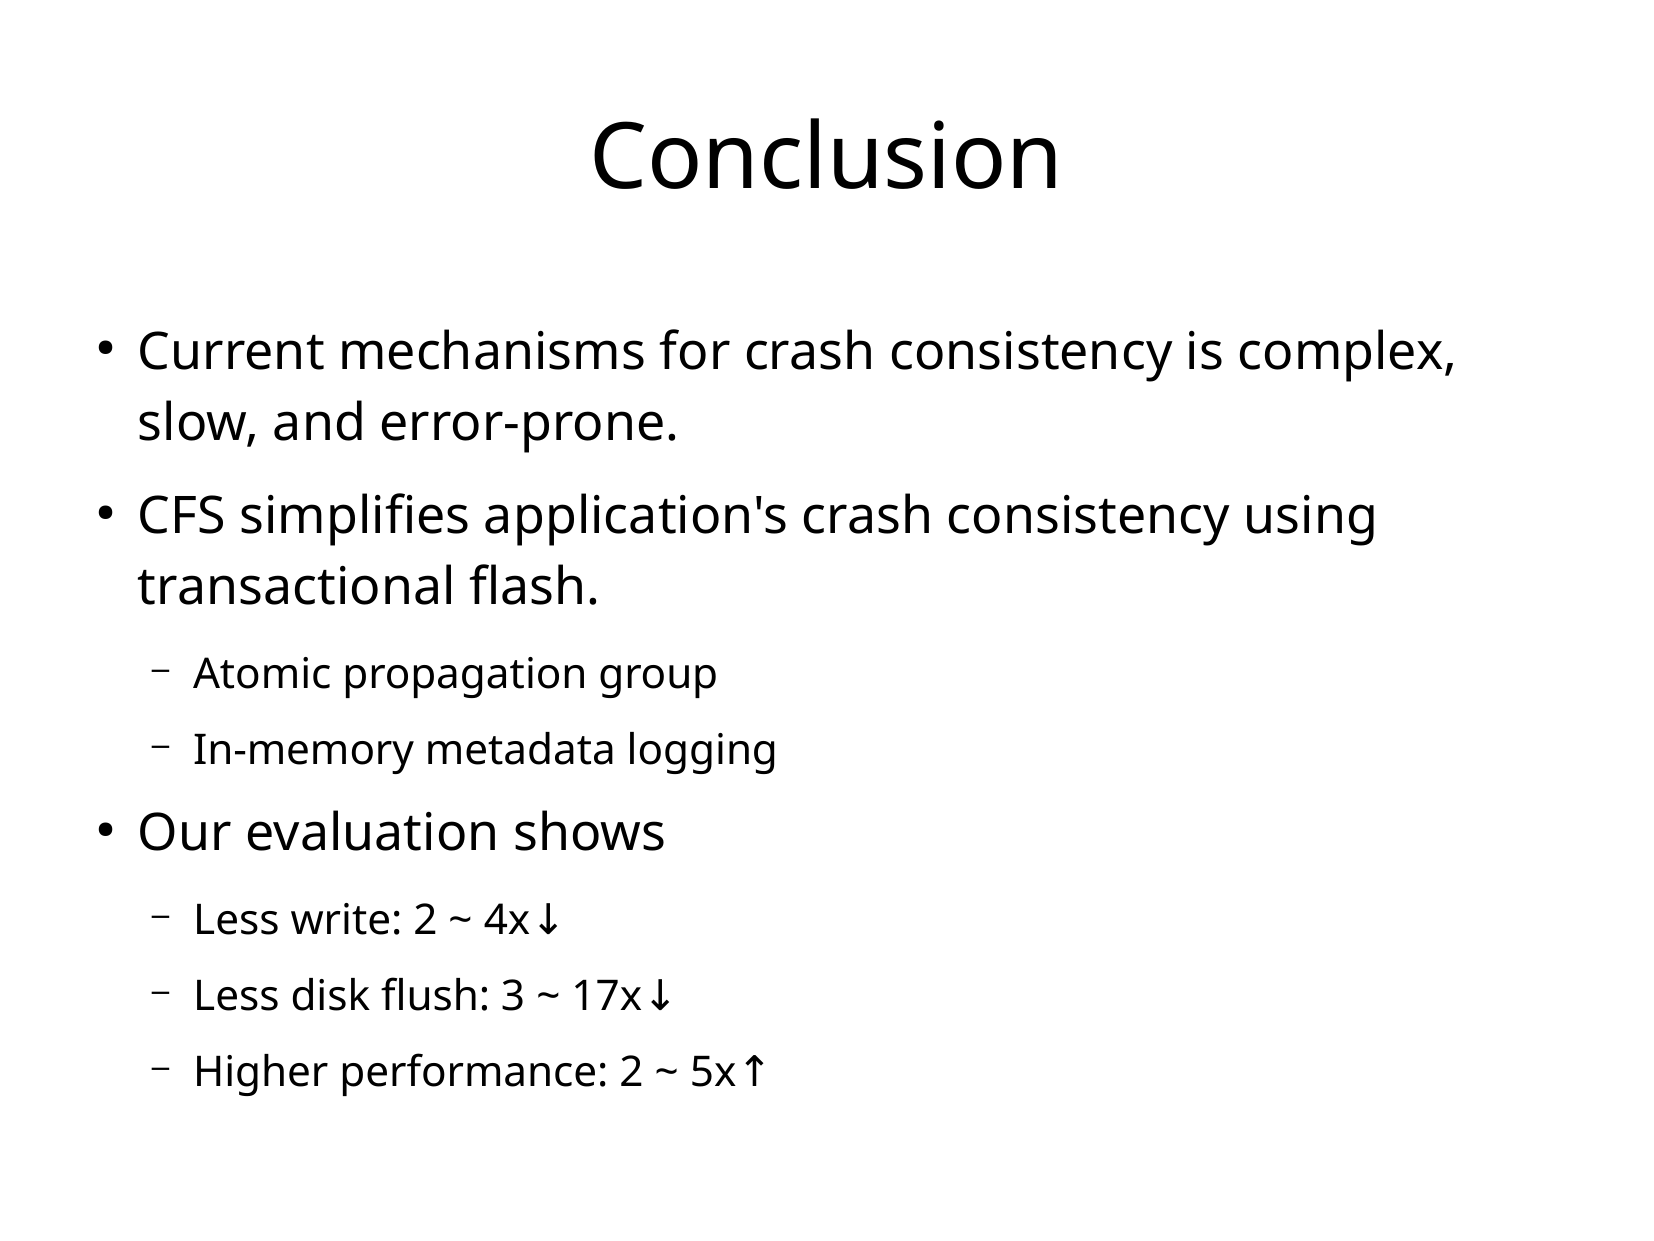

# Conclusion
Current mechanisms for crash consistency is complex, slow, and error-prone.
CFS simplifies application's crash consistency using transactional flash.
Atomic propagation group
In-memory metadata logging
Our evaluation shows
Less write: 2 ~ 4x↓
Less disk flush: 3 ~ 17x↓
Higher performance: 2 ~ 5x↑